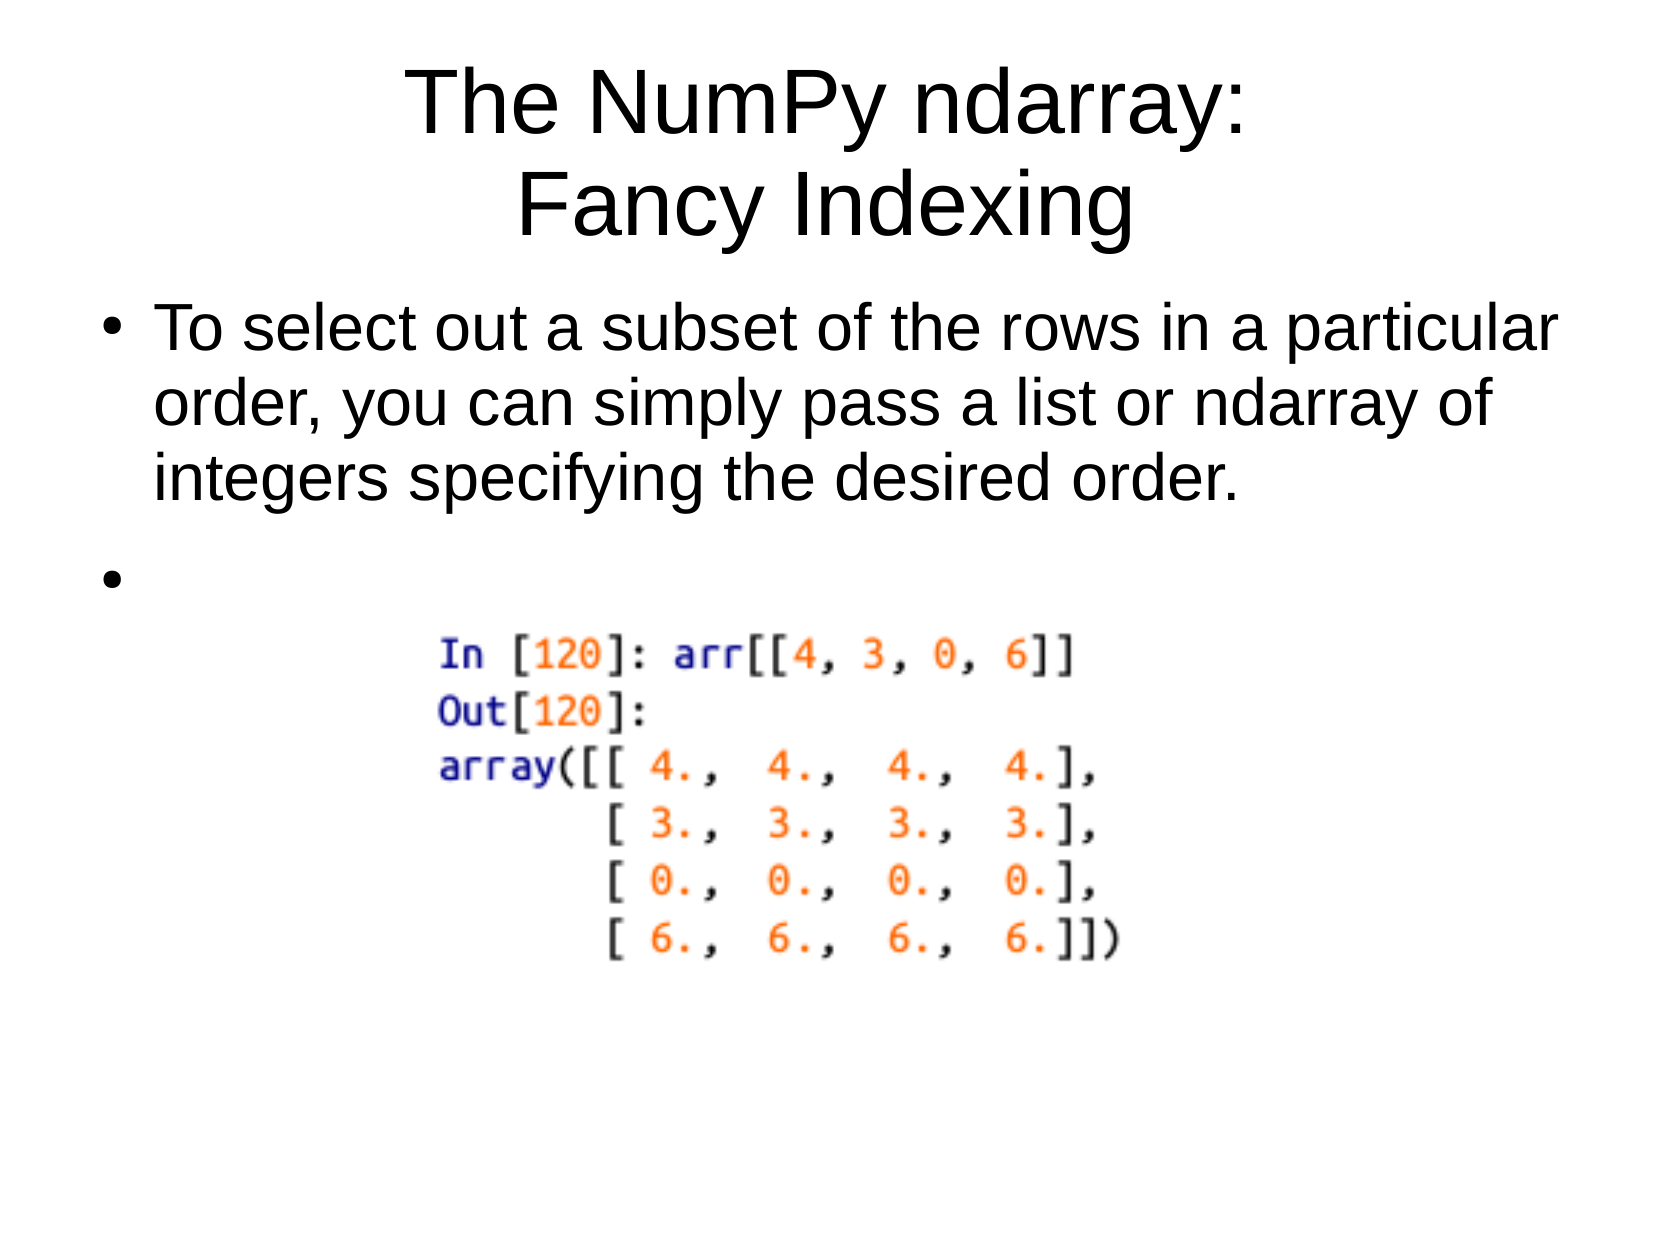

# The NumPy ndarray: Fancy Indexing
To select out a subset of the rows in a particular order, you can simply pass a list or ndarray of integers specifying the desired order.